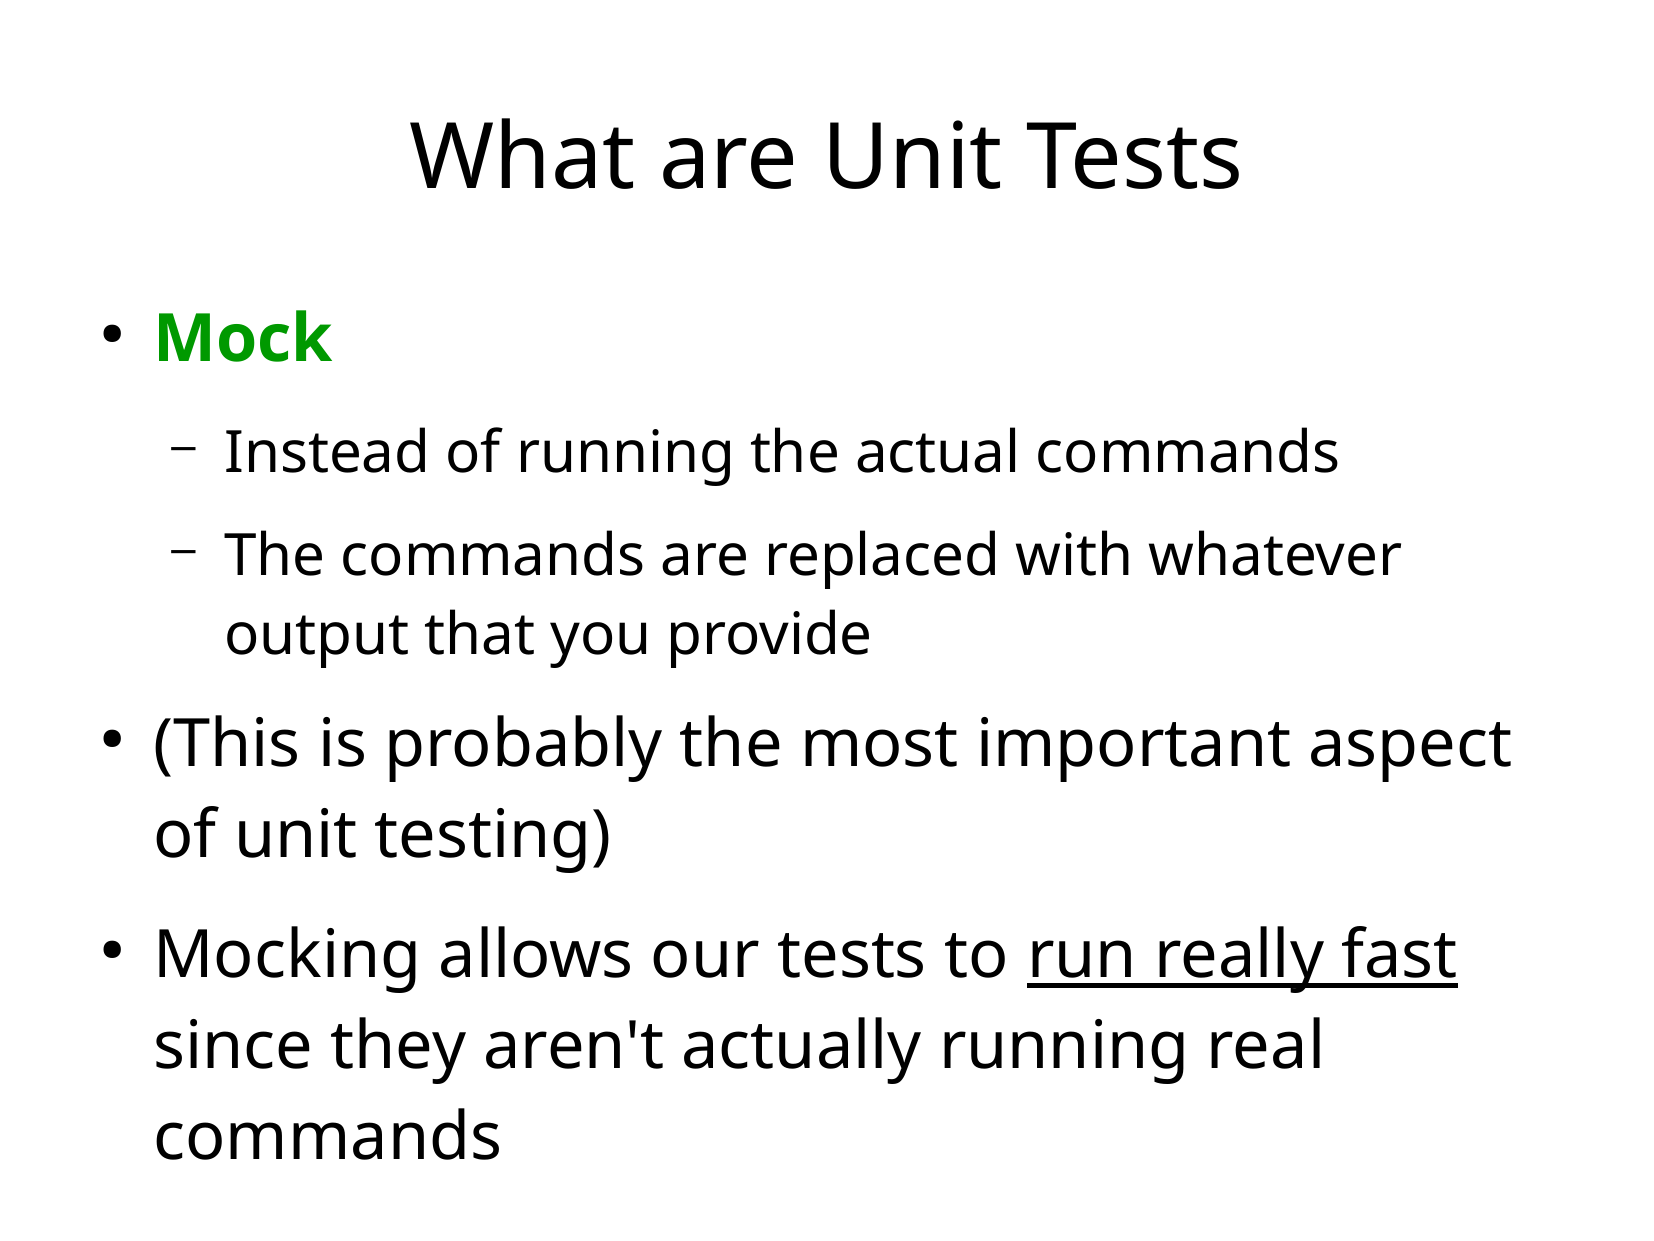

# What are Unit Tests
Mock
Instead of running the actual commands
The commands are replaced with whatever output that you provide
(This is probably the most important aspect of unit testing)
Mocking allows our tests to run really fast since they aren't actually running real commands